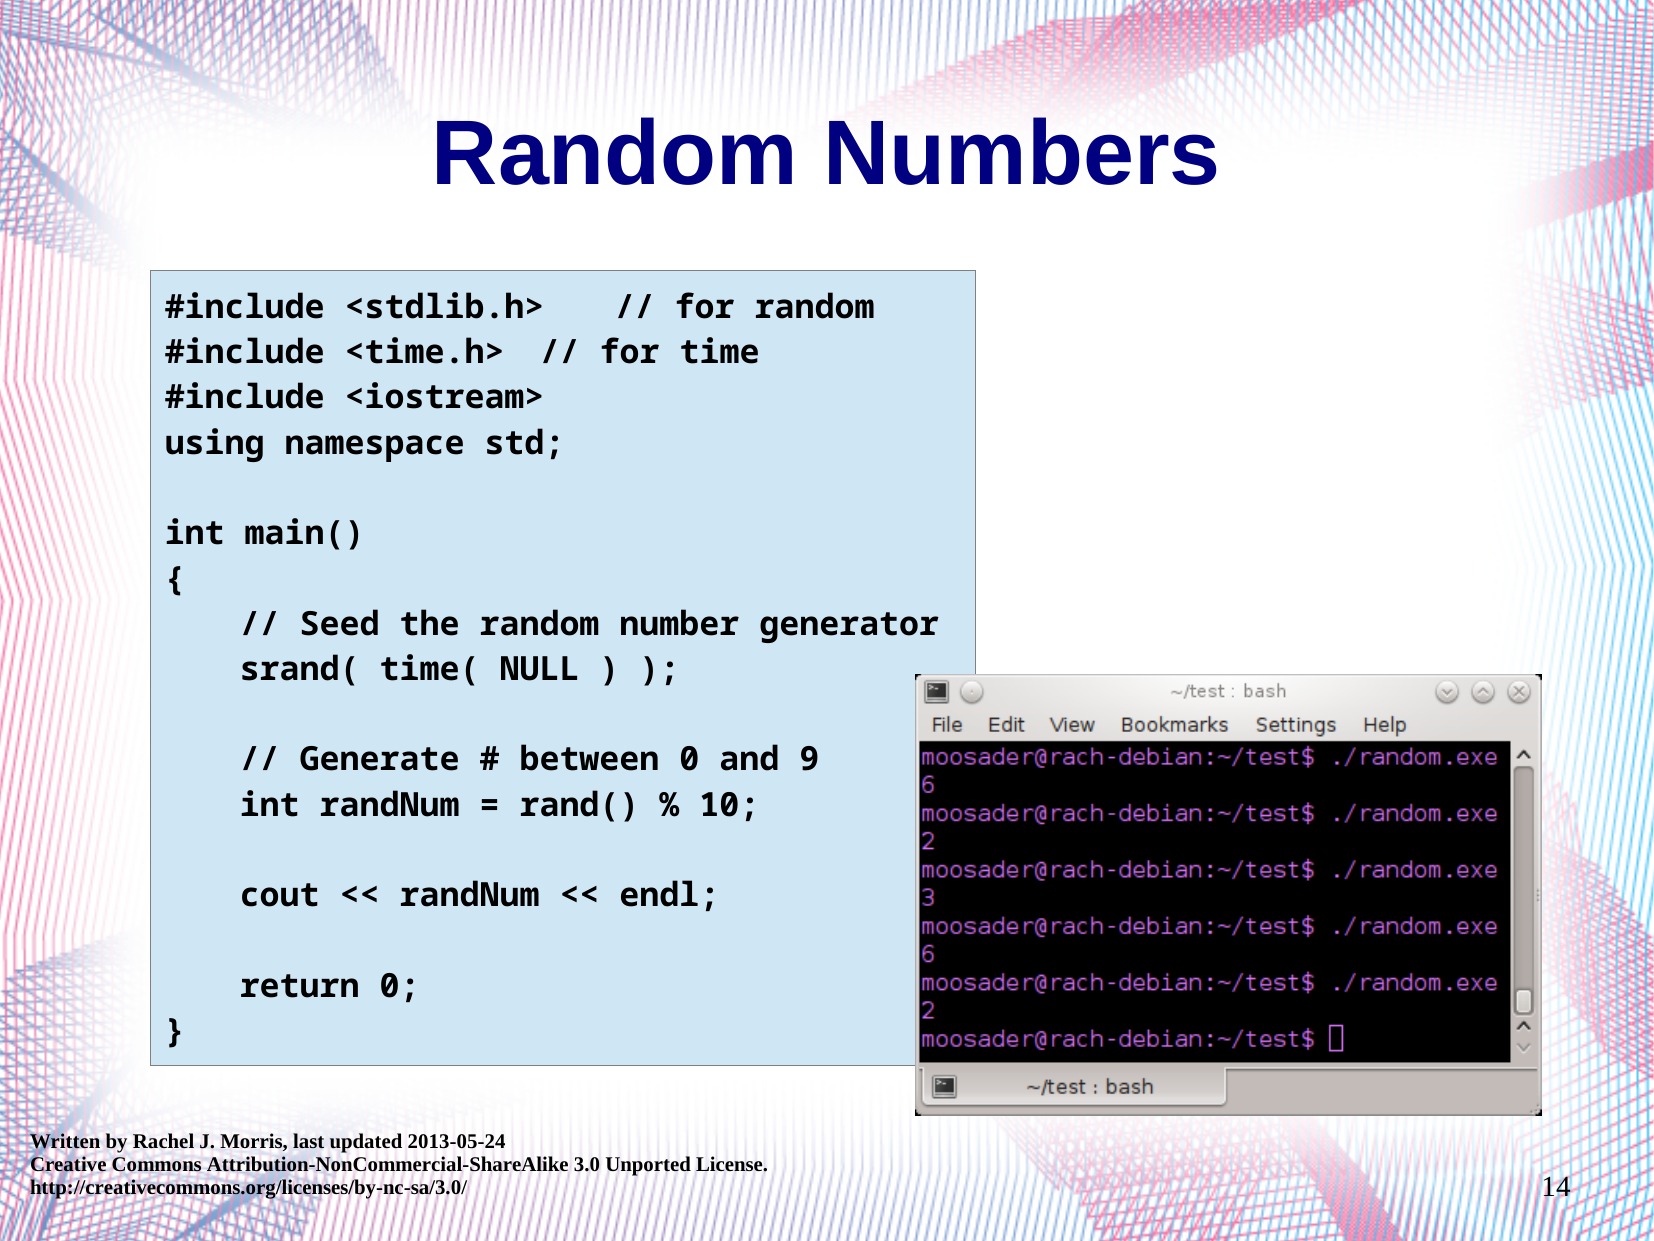

# Random Numbers
#include <stdlib.h>	// for random
#include <time.h>	// for time
#include <iostream>
using namespace std;
int main()
{
	// Seed the random number generator
	srand( time( NULL ) );
	// Generate # between 0 and 9
	int randNum = rand() % 10;
	cout << randNum << endl;
	return 0;
}
14